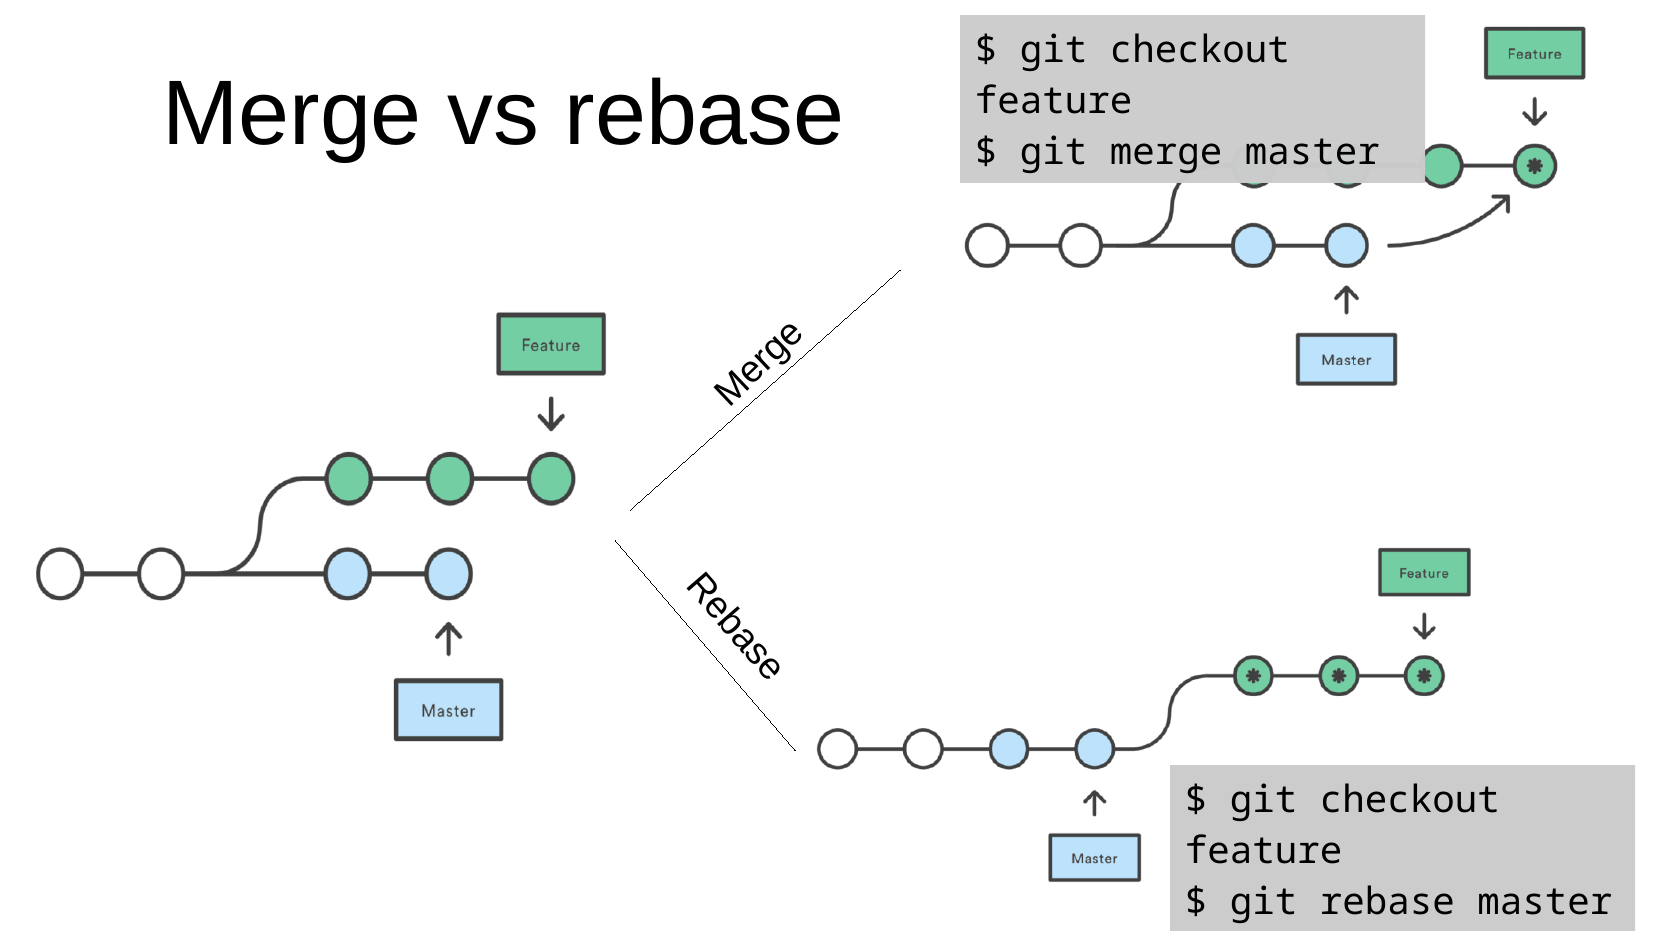

$ git checkout feature
$ git merge master
# Merge vs rebase
Merge
Rebase
$ git checkout feature
$ git rebase master